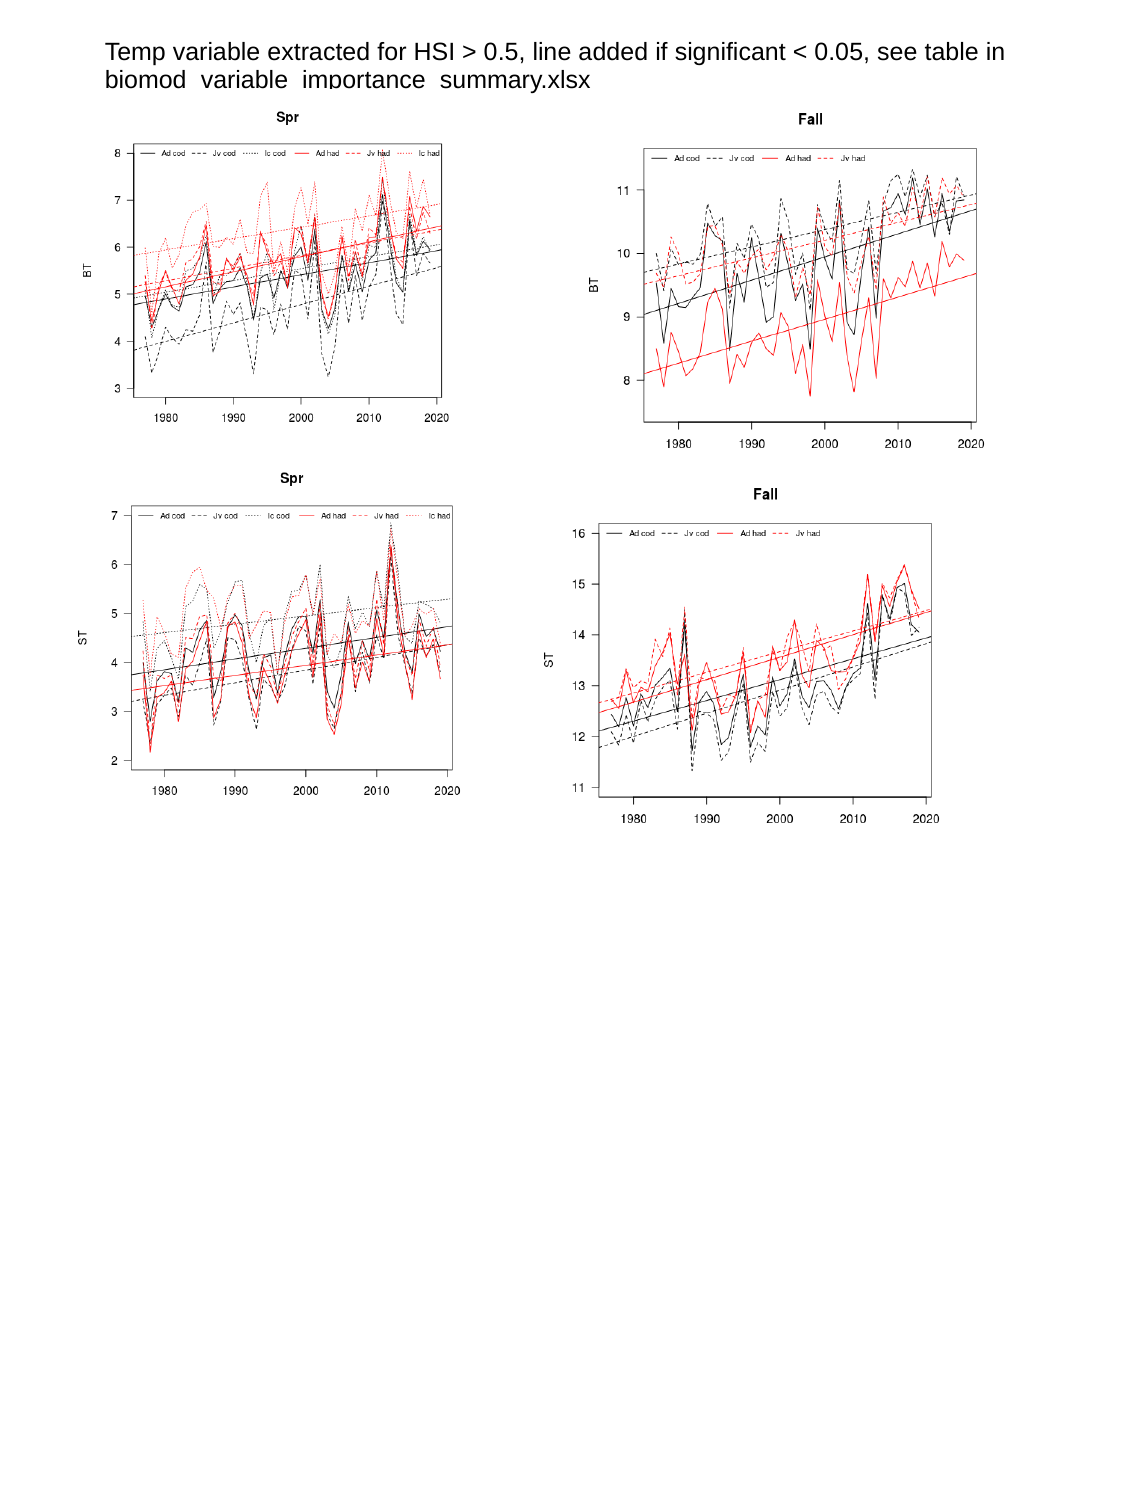

Temp variable extracted for HSI > 0.5, line added if significant < 0.05, see table in biomod_variable_importance_summary.xlsx